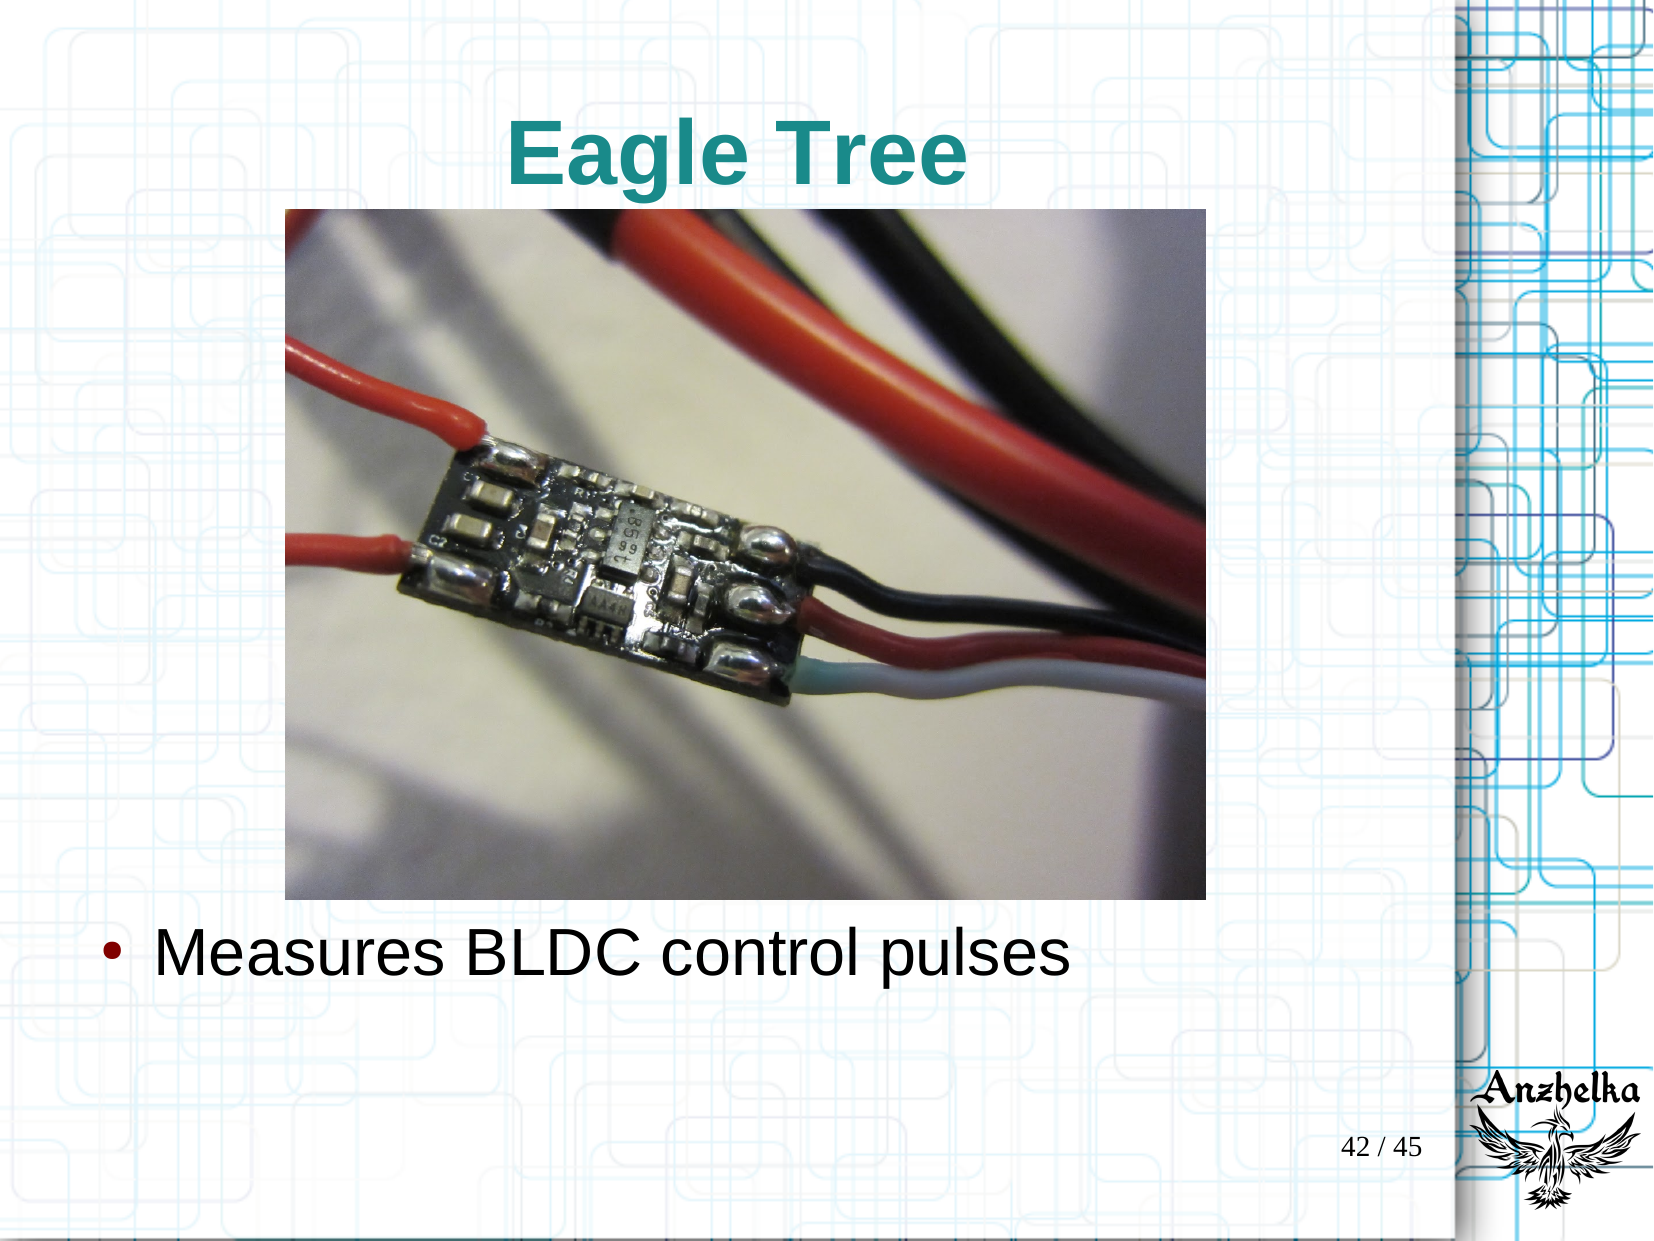

# Eagle Tree
Measures BLDC control pulses
42